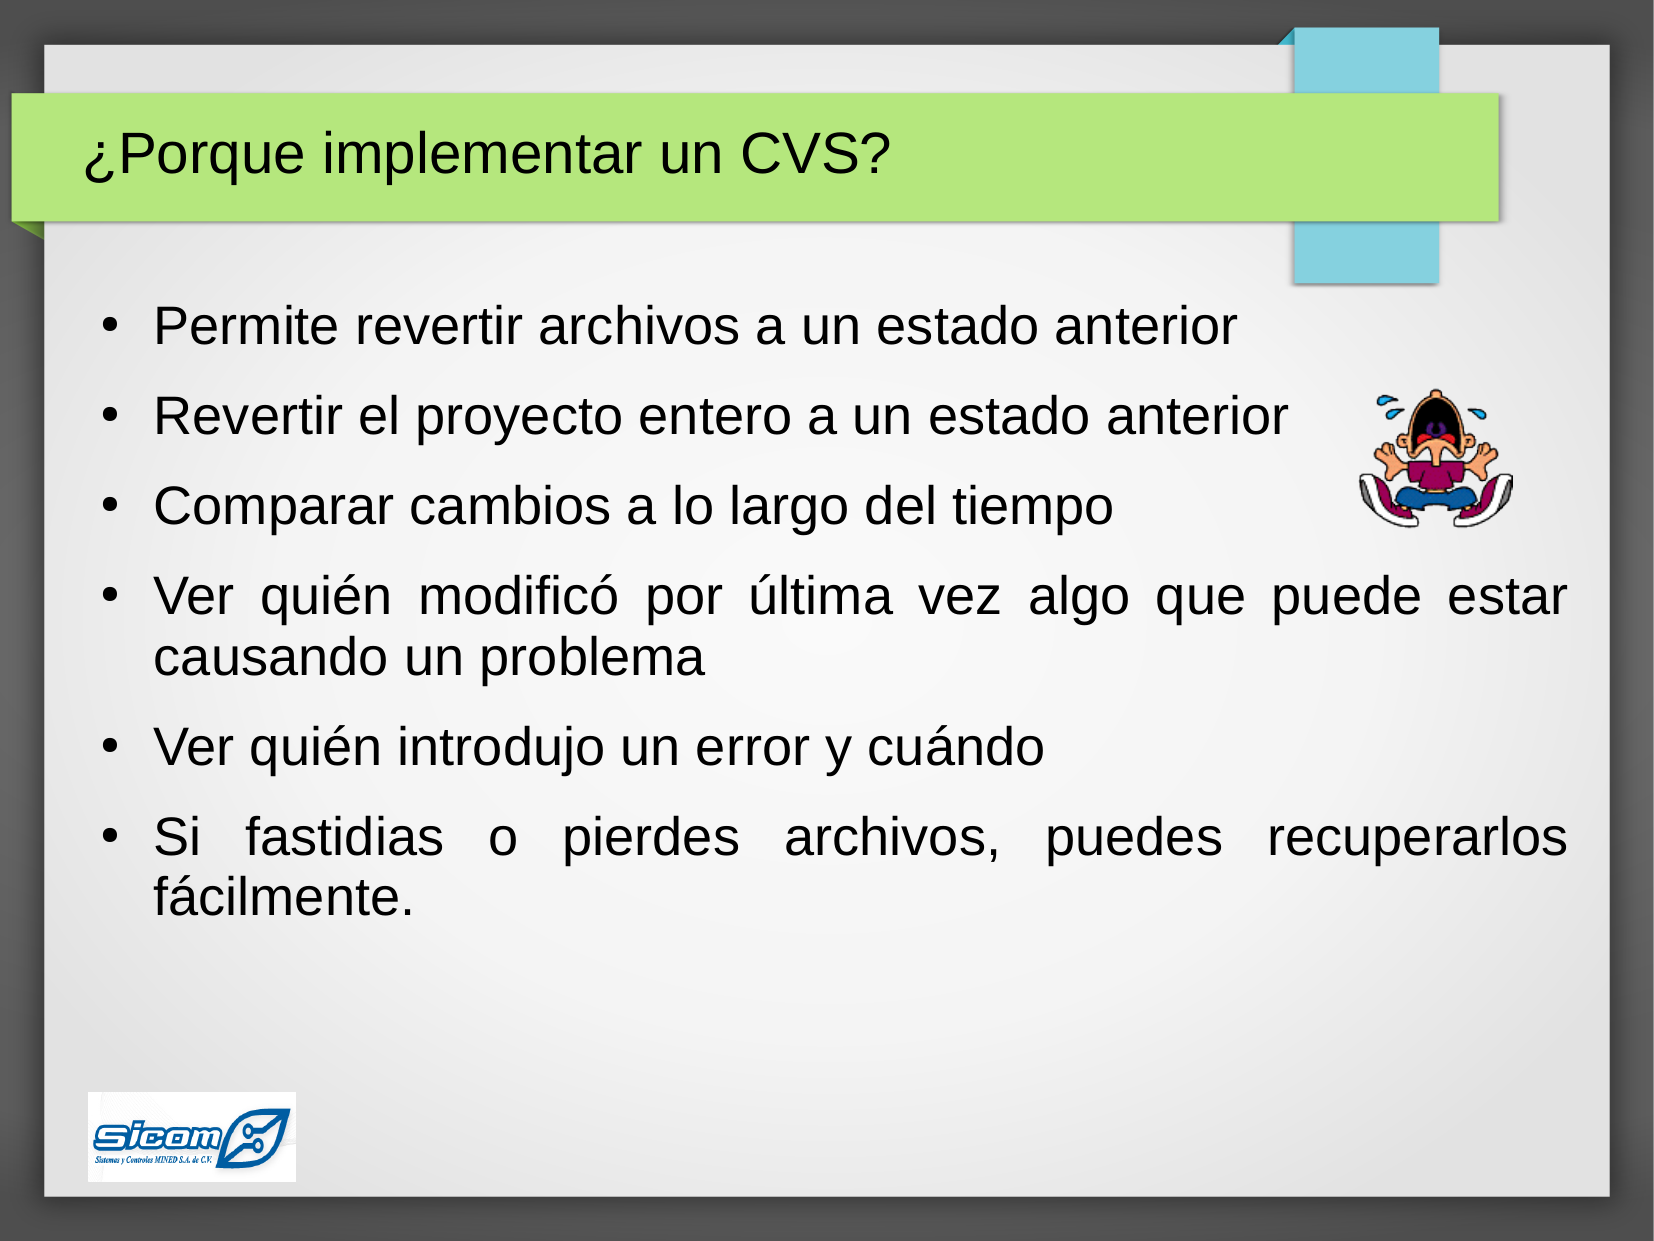

# ¿Porque implementar un CVS?
Permite revertir archivos a un estado anterior
Revertir el proyecto entero a un estado anterior
Comparar cambios a lo largo del tiempo
Ver quién modificó por última vez algo que puede estar causando un problema
Ver quién introdujo un error y cuándo
Si fastidias o pierdes archivos, puedes recuperarlos fácilmente.